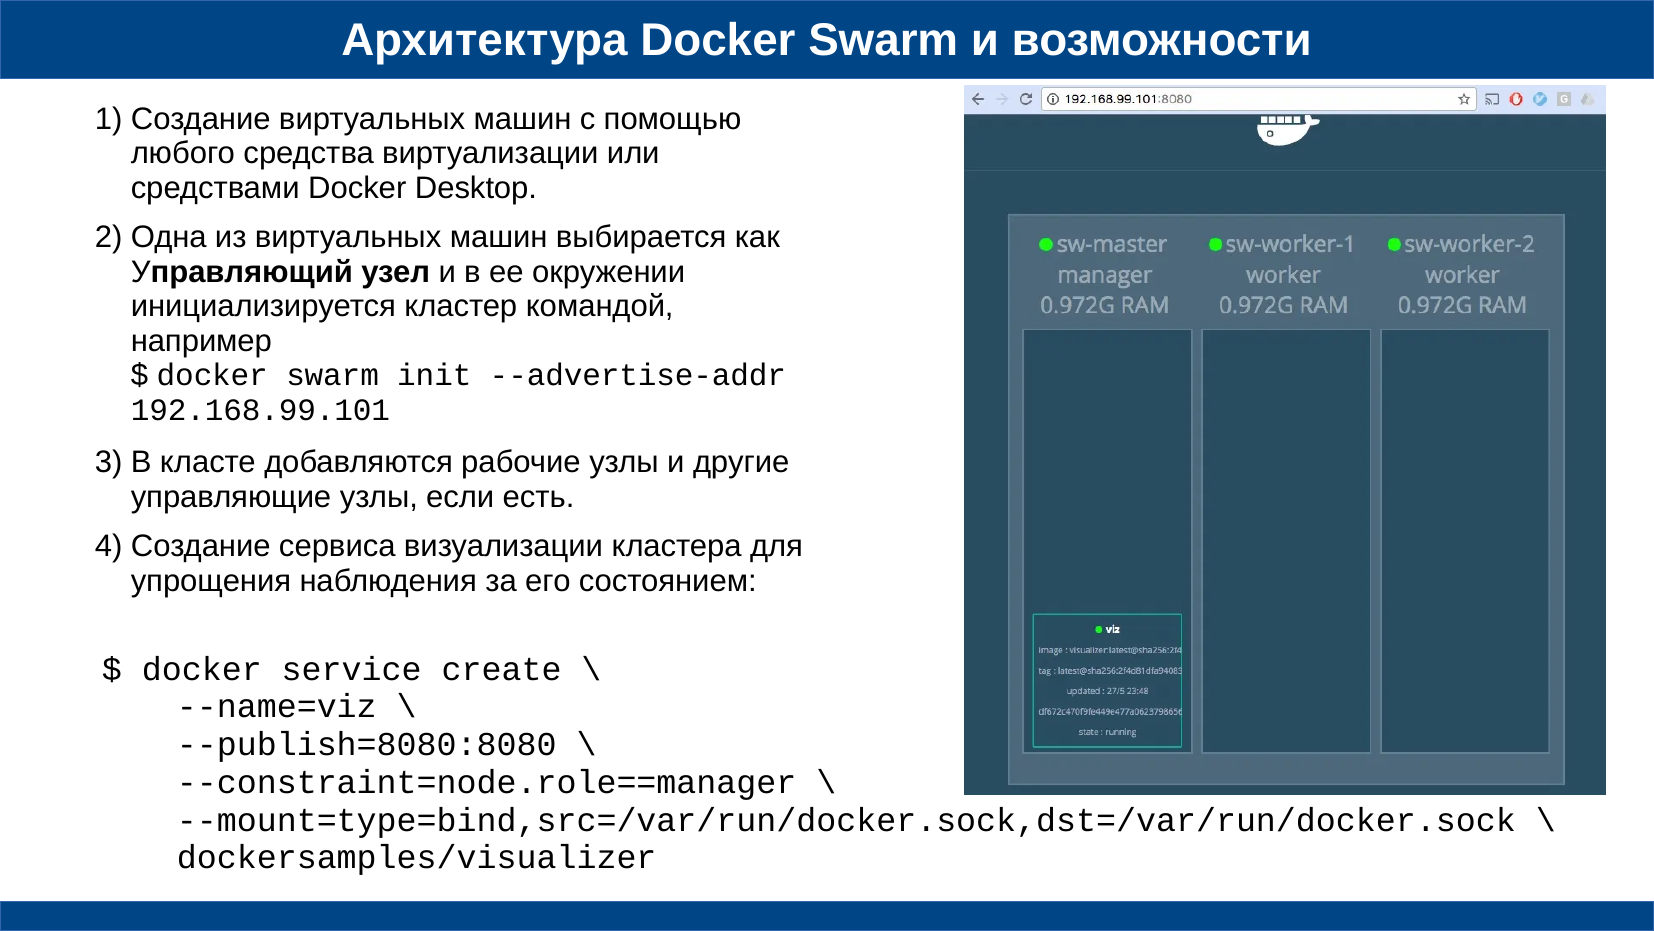

# Архитектура Docker Swarm и возможности
Cоздание виртуальных машин с помощью любого средства виртуализации или средствами Docker Desktop.
Одна из виртуальных машин выбирается как Управляющий узел и в ее окружении инициализируется кластер командой, например
$ docker swarm init --advertise-addr 192.168.99.101
В класте добавляются рабочие узлы и другие управляющие узлы, если есть.
Создание сервиса визуализации кластера для упрощения наблюдения за его состоянием:
$ docker service create \
	--name=viz \
	--publish=8080:8080 \
	--constraint=node.role==manager \
	--mount=type=bind,src=/var/run/docker.sock,dst=/var/run/docker.sock \
	dockersamples/visualizer